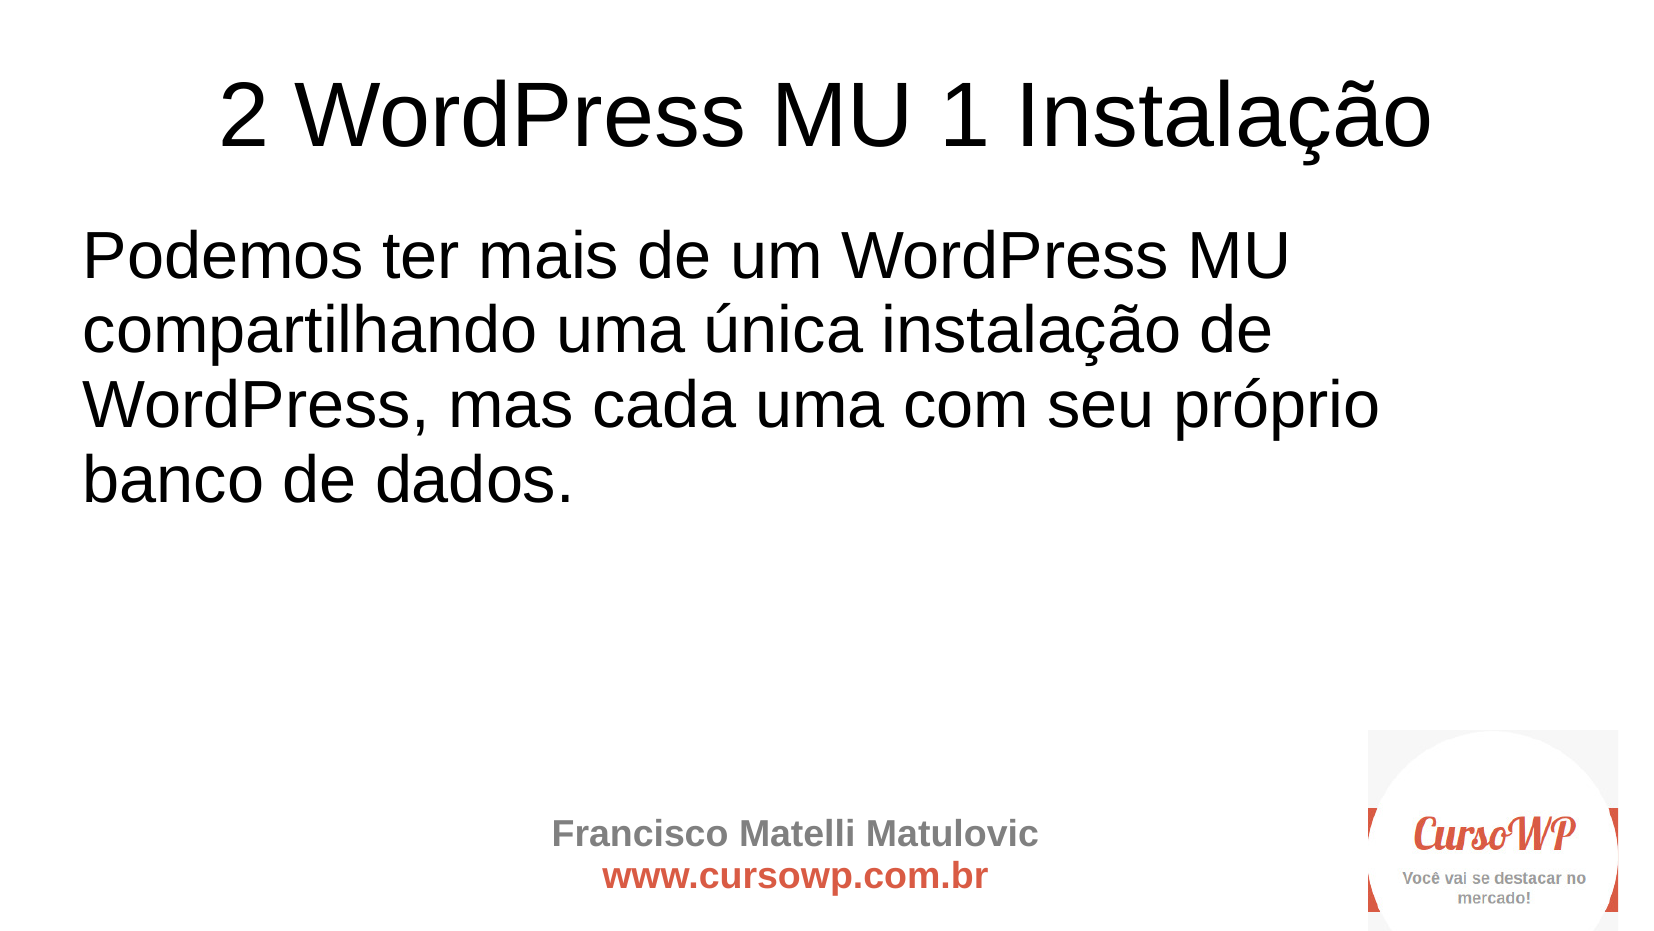

# 2 WordPress MU 1 Instalação
Podemos ter mais de um WordPress MU compartilhando uma única instalação de WordPress, mas cada uma com seu próprio banco de dados.